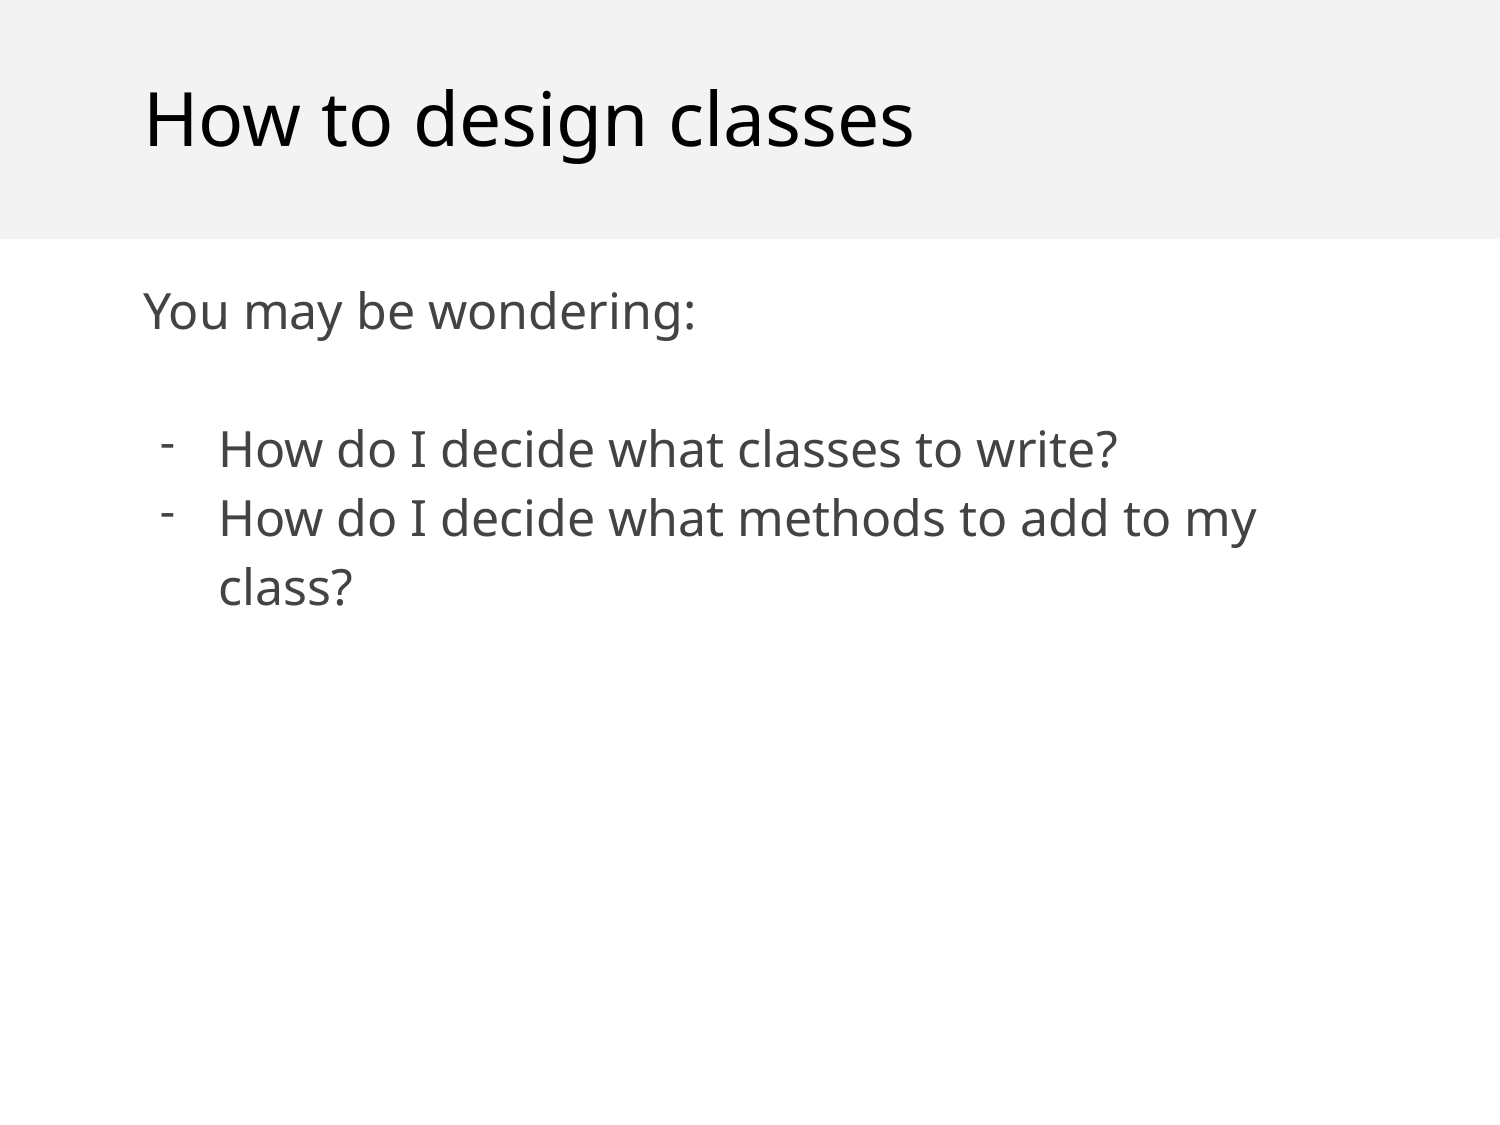

# How to design classes
You may be wondering:
How do I decide what classes to write?
How do I decide what methods to add to my class?